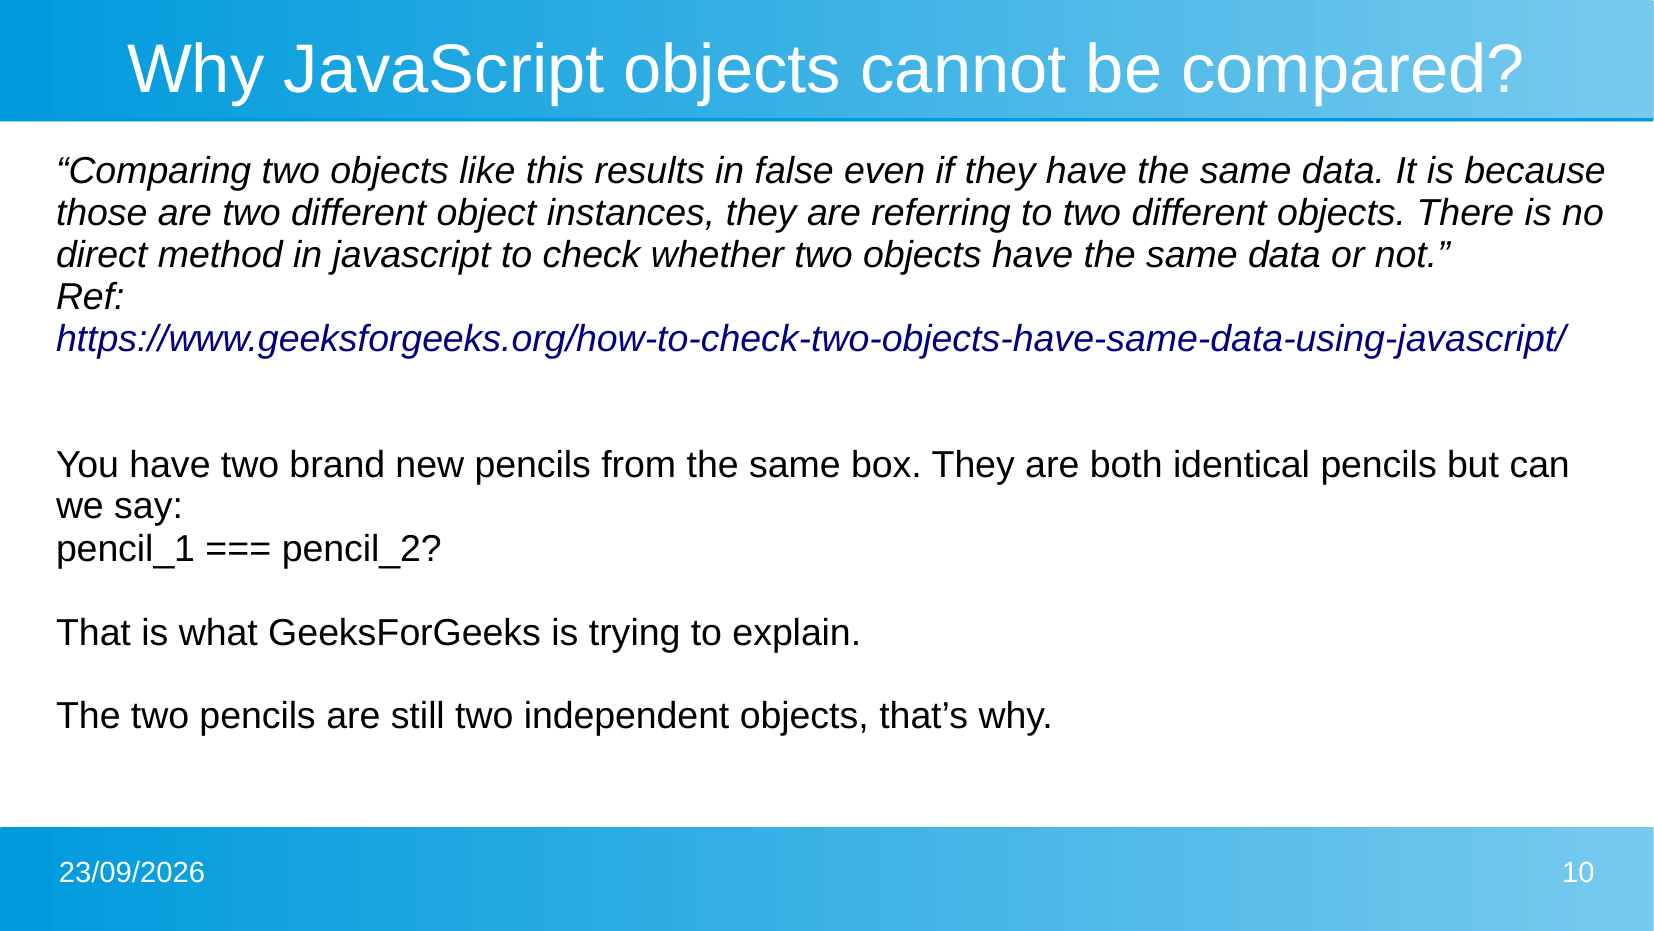

# Why JavaScript objects cannot be compared?
“Comparing two objects like this results in false even if they have the same data. It is because those are two different object instances, they are referring to two different objects. There is no direct method in javascript to check whether two objects have the same data or not.”
Ref: https://www.geeksforgeeks.org/how-to-check-two-objects-have-same-data-using-javascript/
You have two brand new pencils from the same box. They are both identical pencils but can we say:
pencil_1 === pencil_2?
That is what GeeksForGeeks is trying to explain.
The two pencils are still two independent objects, that’s why.
10